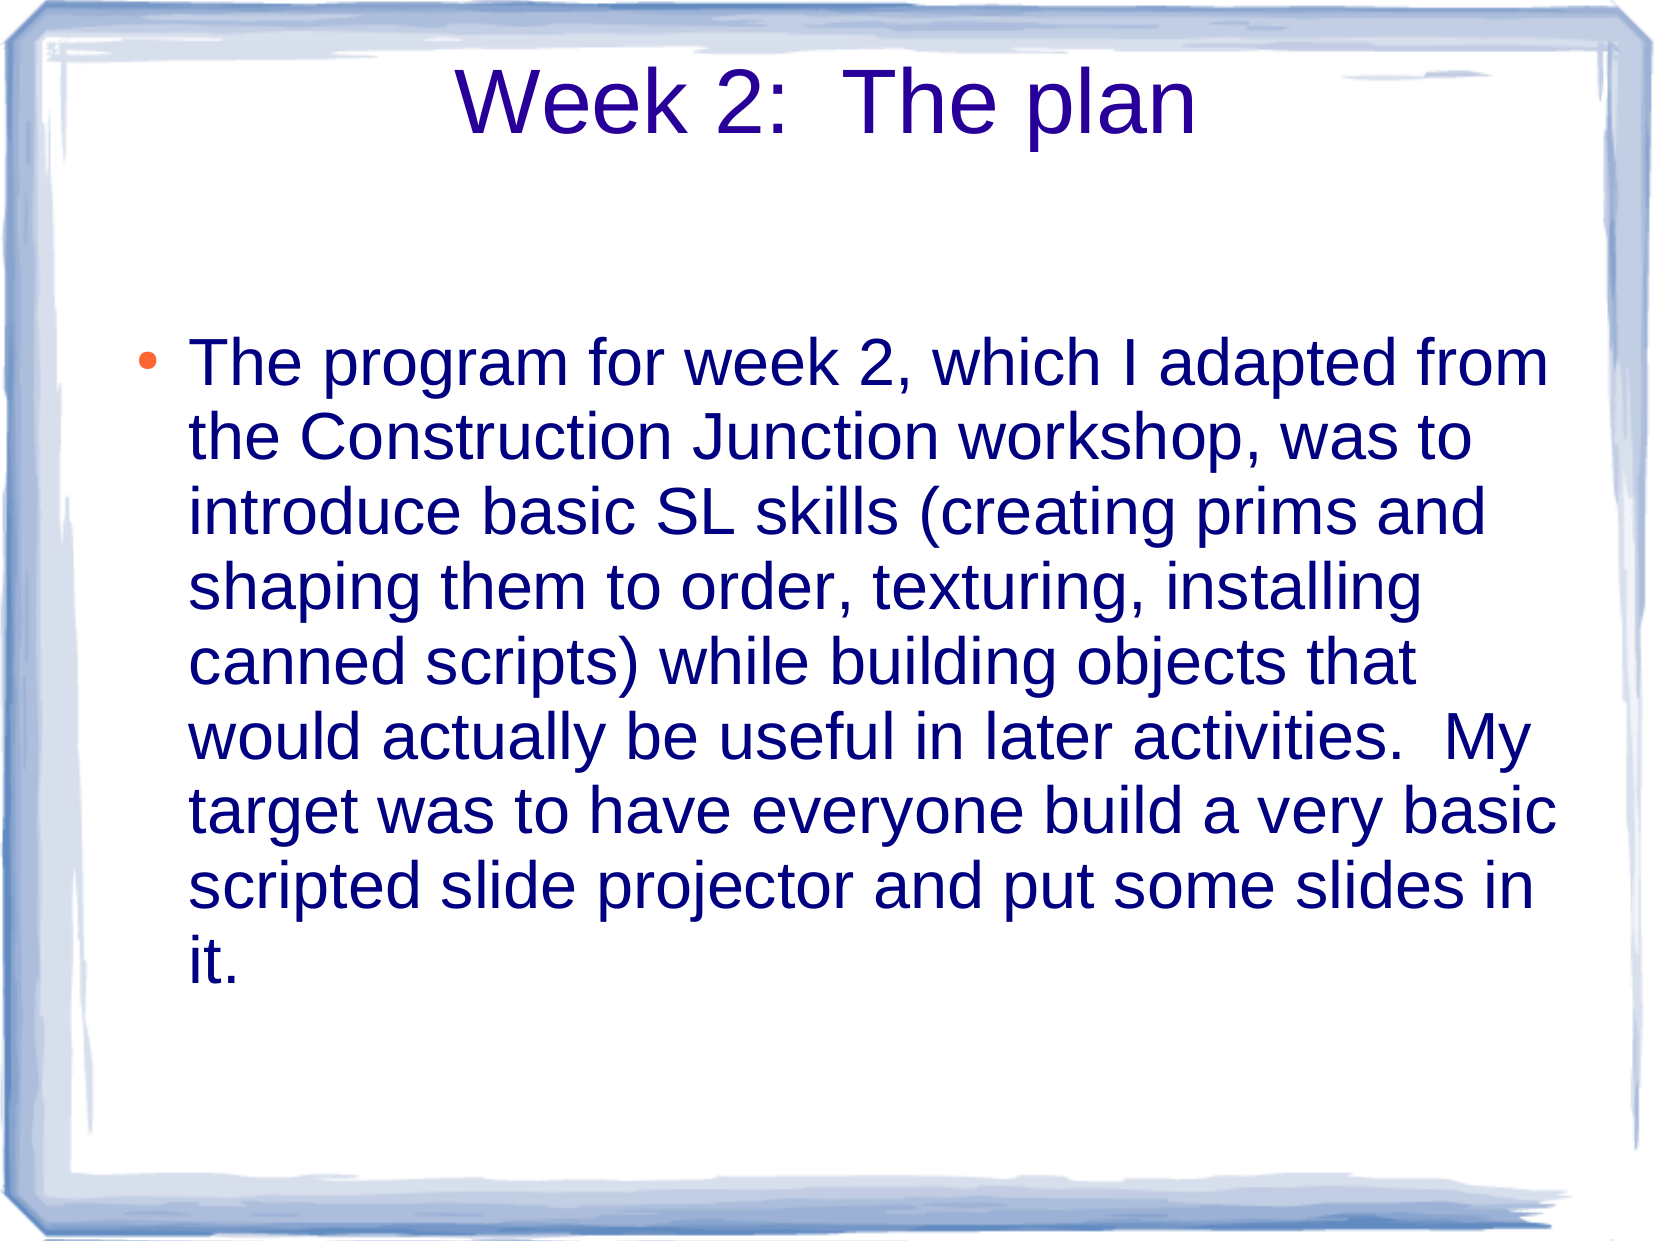

# Week 2: The plan
The program for week 2, which I adapted from the Construction Junction workshop, was to introduce basic SL skills (creating prims and shaping them to order, texturing, installing canned scripts) while building objects that would actually be useful in later activities. My target was to have everyone build a very basic scripted slide projector and put some slides in it.